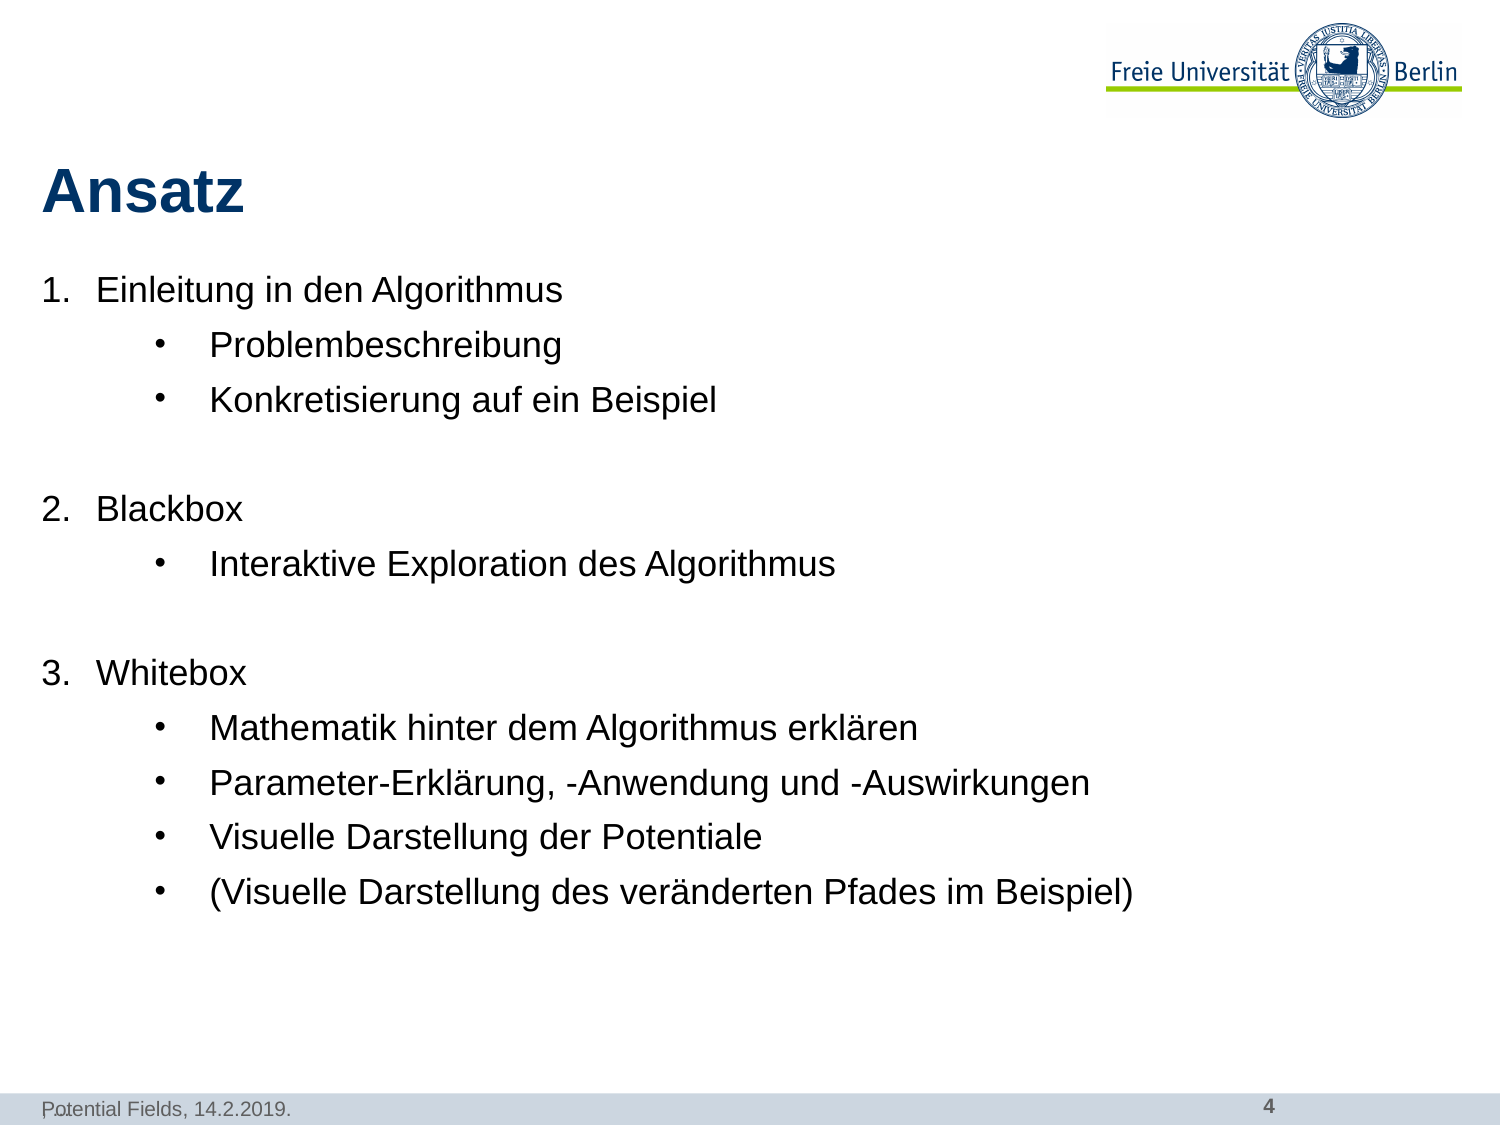

# Ansatz
Einleitung in den Algorithmus
Problembeschreibung
Konkretisierung auf ein Beispiel
Blackbox
Interaktive Exploration des Algorithmus
Whitebox
Mathematik hinter dem Algorithmus erklären
Parameter-Erklärung, -Anwendung und -Auswirkungen
Visuelle Darstellung der Potentiale
(Visuelle Darstellung des veränderten Pfades im Beispiel)
, ...
Visualization Potential Fields Method